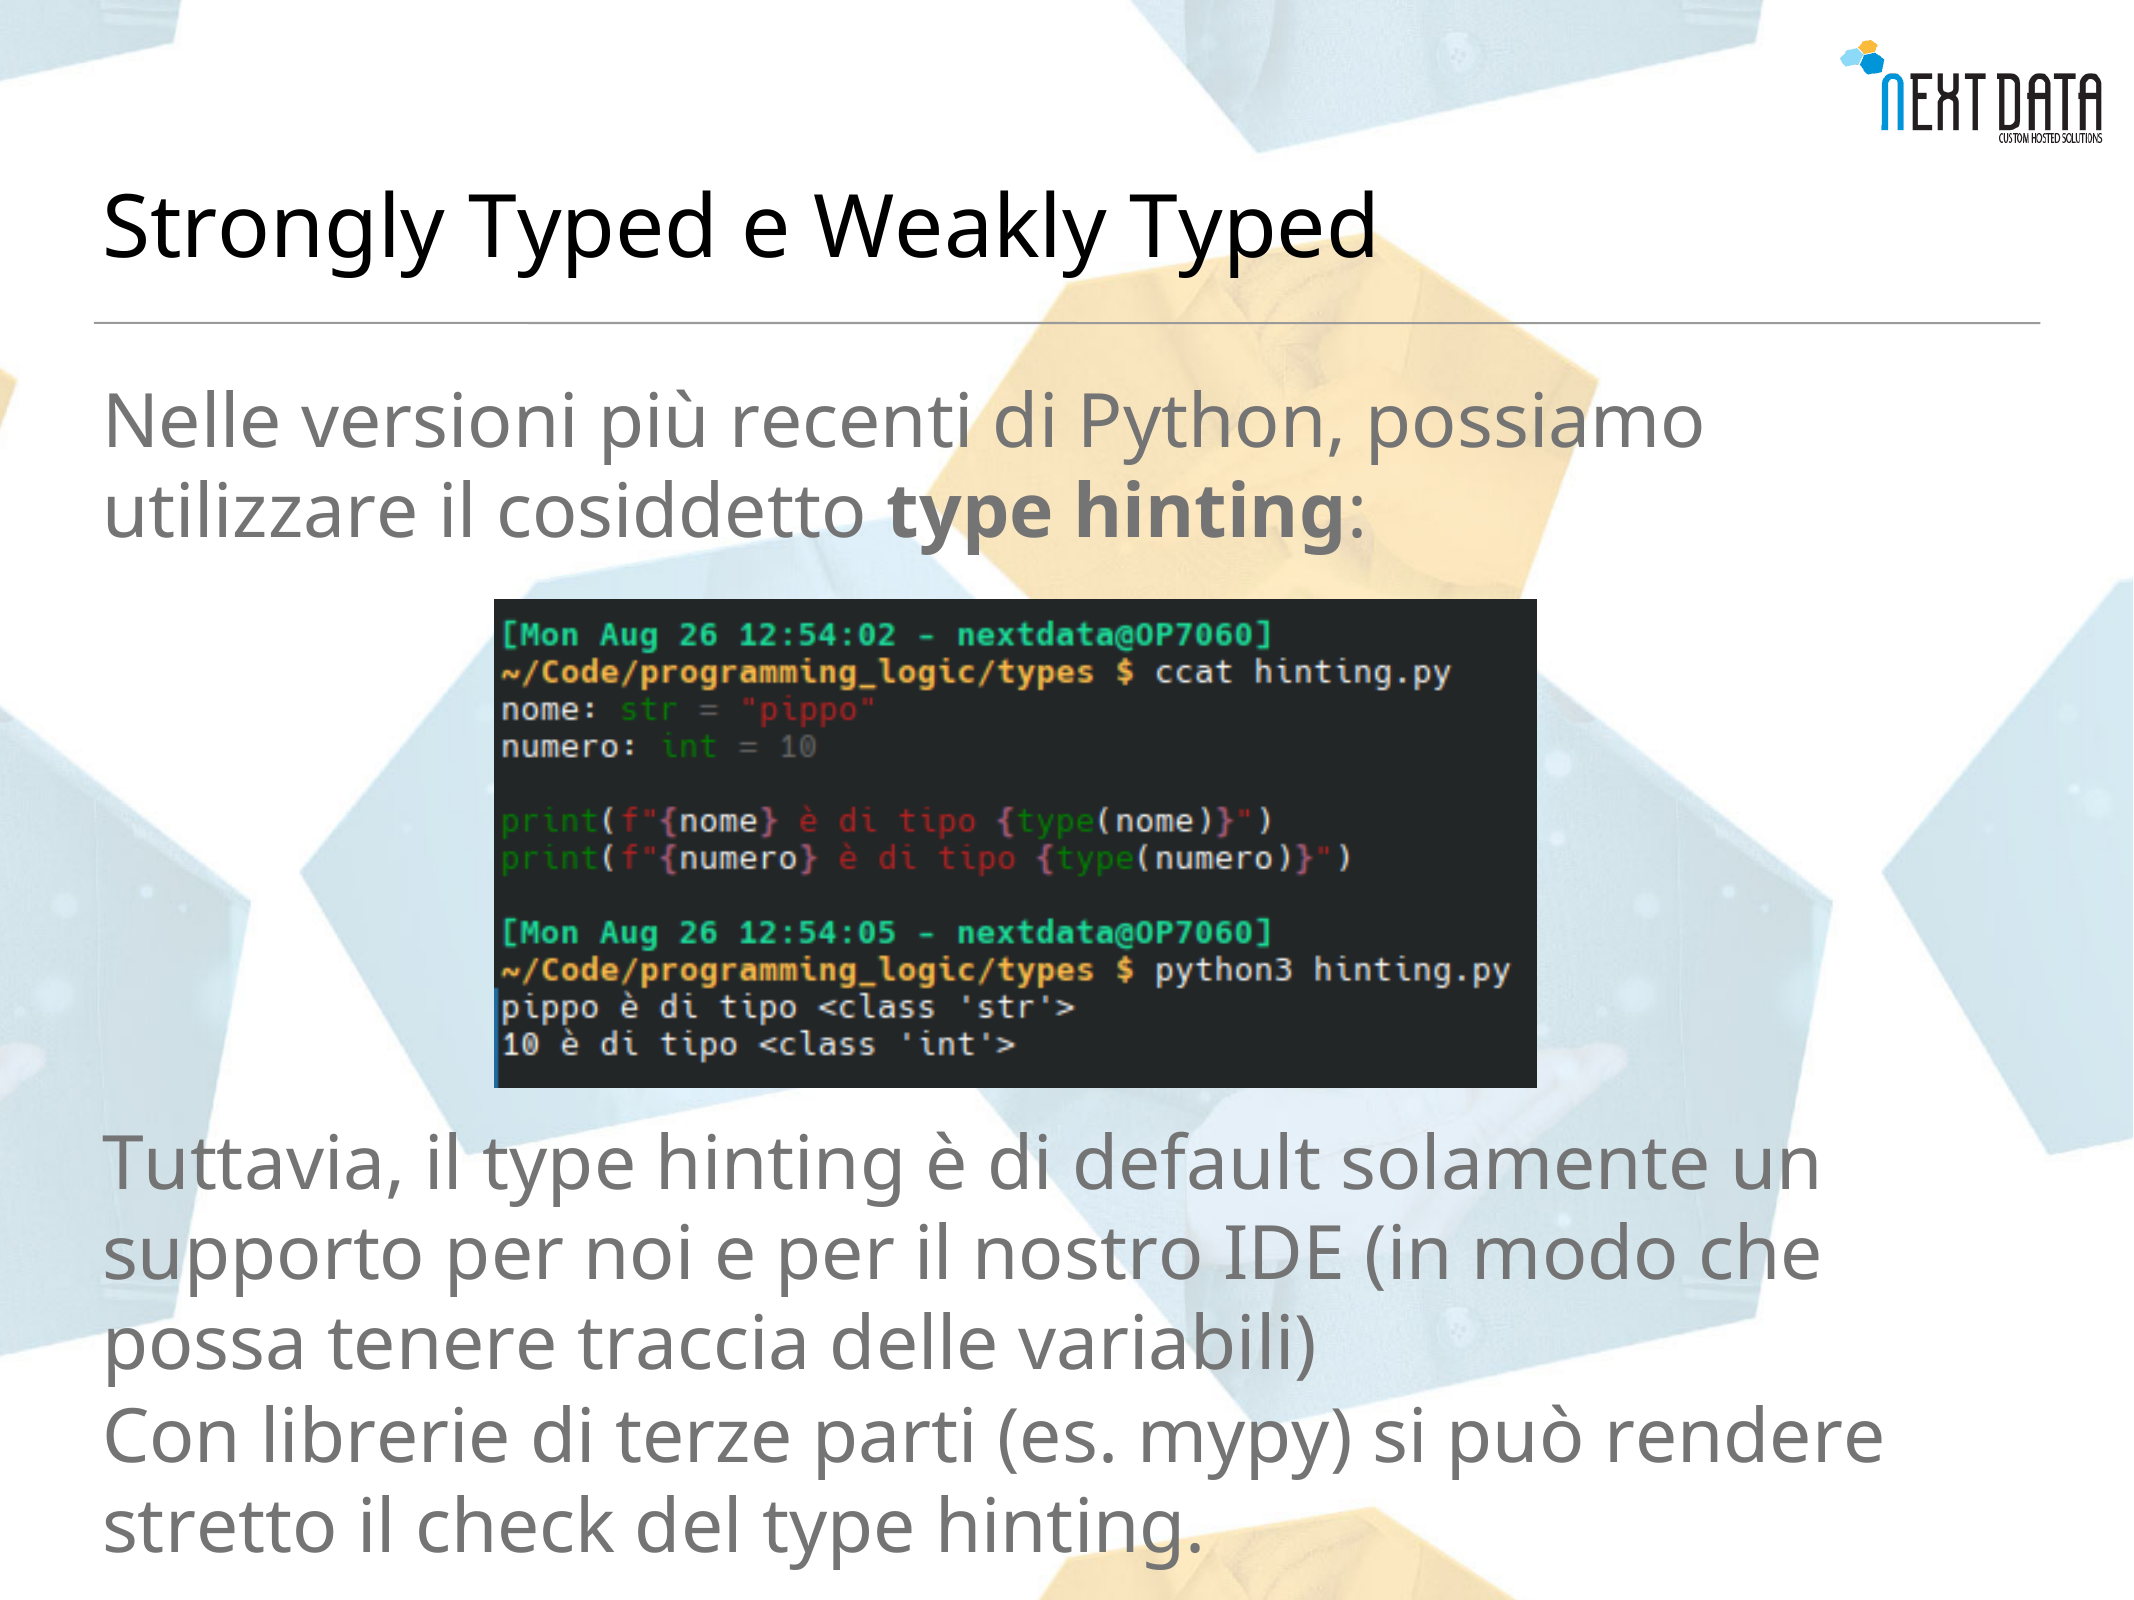

Strongly Typed e Weakly Typed
Nelle versioni più recenti di Python, possiamo utilizzare il cosiddetto type hinting:
Tuttavia, il type hinting è di default solamente un supporto per noi e per il nostro IDE (in modo che possa tenere traccia delle variabili)
Con librerie di terze parti (es. mypy) si può rendere stretto il check del type hinting.